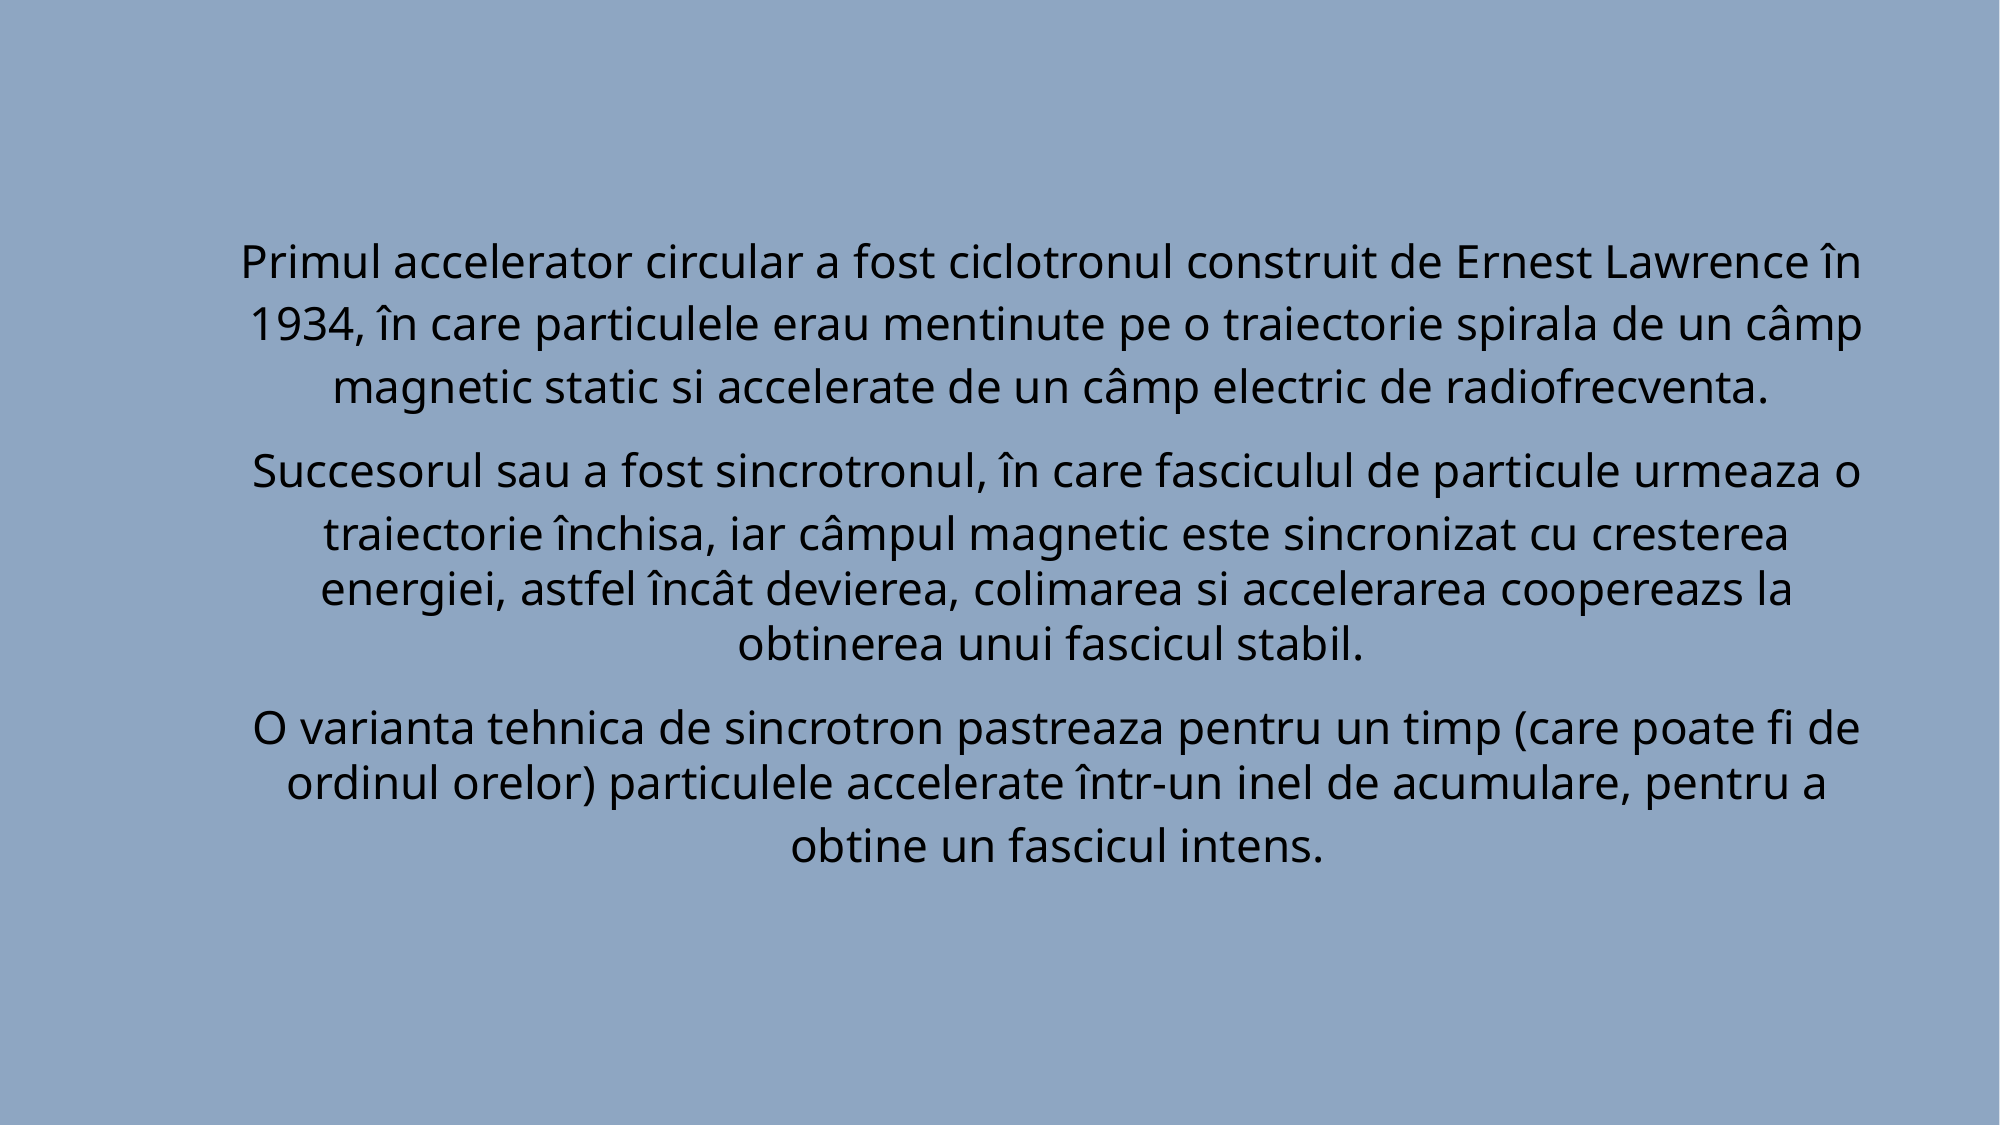

# Primul accelerator circular a fost ciclotronul construit de Ernest Lawrence în 1934, în care particulele erau mentinute pe o traiectorie spirala de un câmp magnetic static si accelerate de un câmp electric de radiofrecventa.
Succesorul sau a fost sincrotronul, în care fasciculul de particule urmeaza o traiectorie închisa, iar câmpul magnetic este sincronizat cu cresterea energiei, astfel încât devierea, colimarea si accelerarea coopereazs la obtinerea unui fascicul stabil.
O varianta tehnica de sincrotron pastreaza pentru un timp (care poate fi de ordinul orelor) particulele accelerate într-un inel de acumulare, pentru a obtine un fascicul intens.